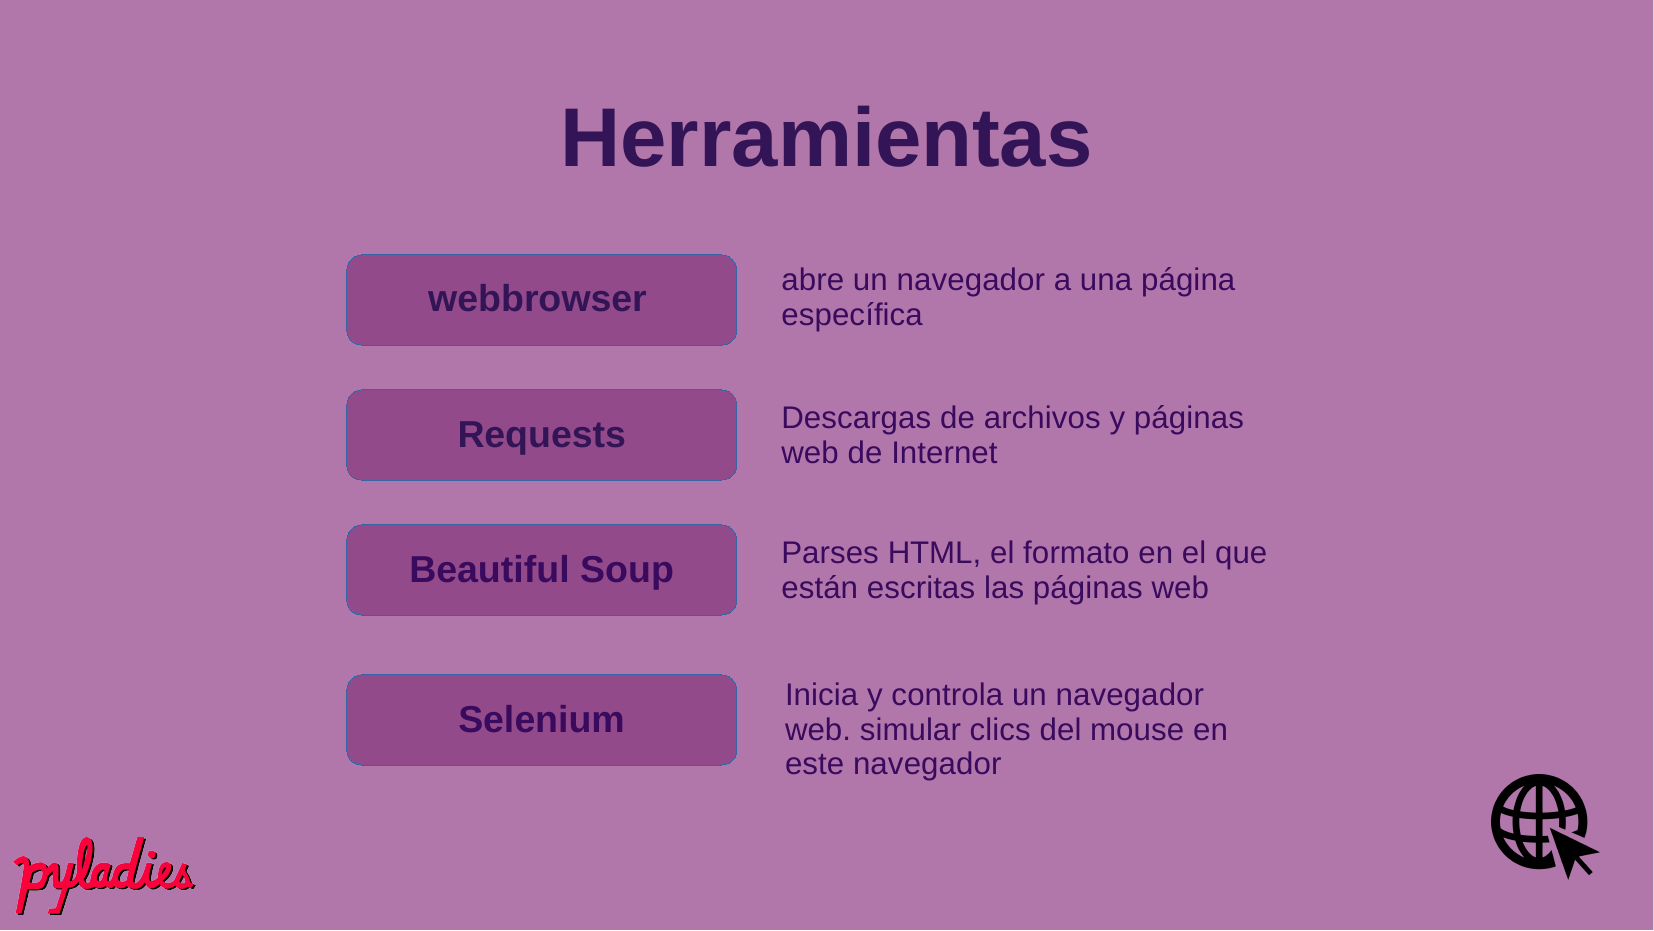

Herramientas
webbrowser
abre un navegador a una página específica
Requests
Descargas de archivos y páginas web de Internet
Beautiful Soup
Parses HTML, el formato en el que están escritas las páginas web
Inicia y controla un navegador web. simular clics del mouse en este navegador
Selenium